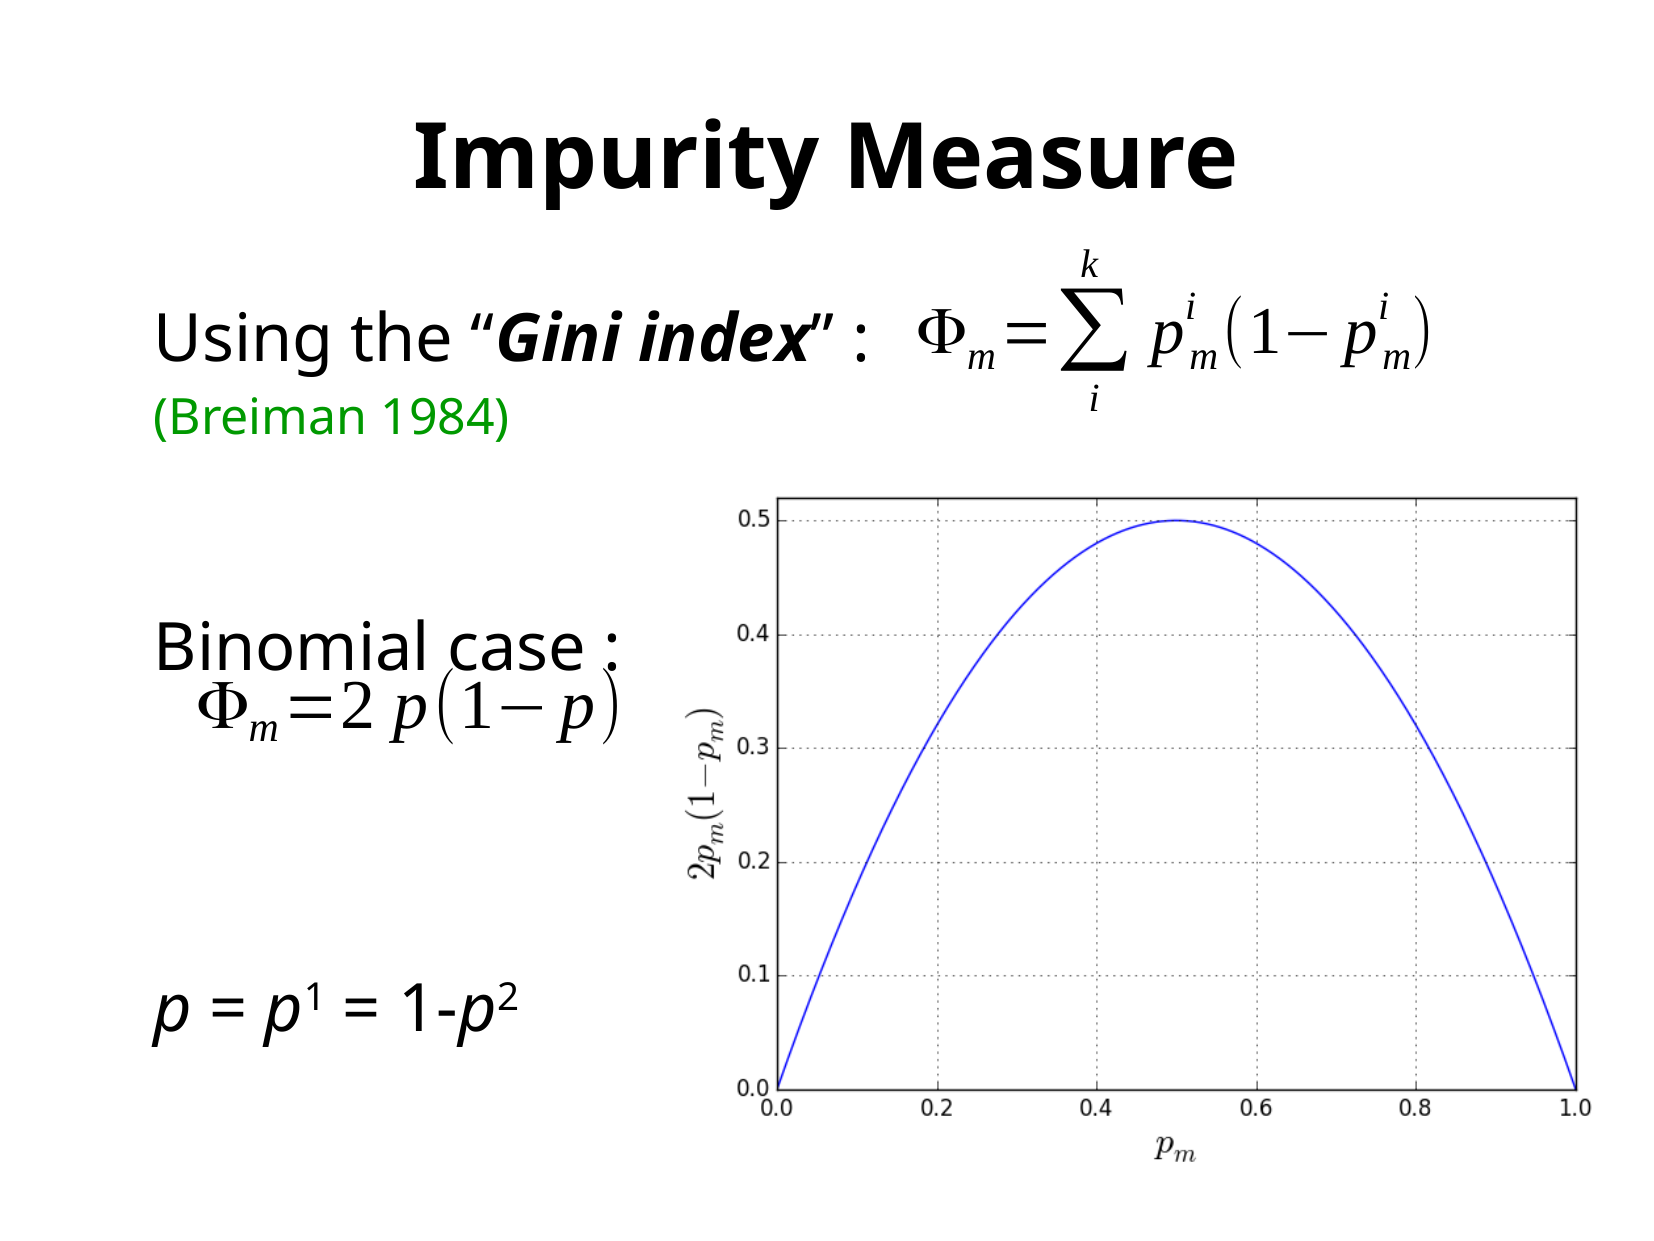

# Impurity Measure
Using the “Gini index” :
(Breiman 1984)
Binomial case :
p = p1 = 1-p2